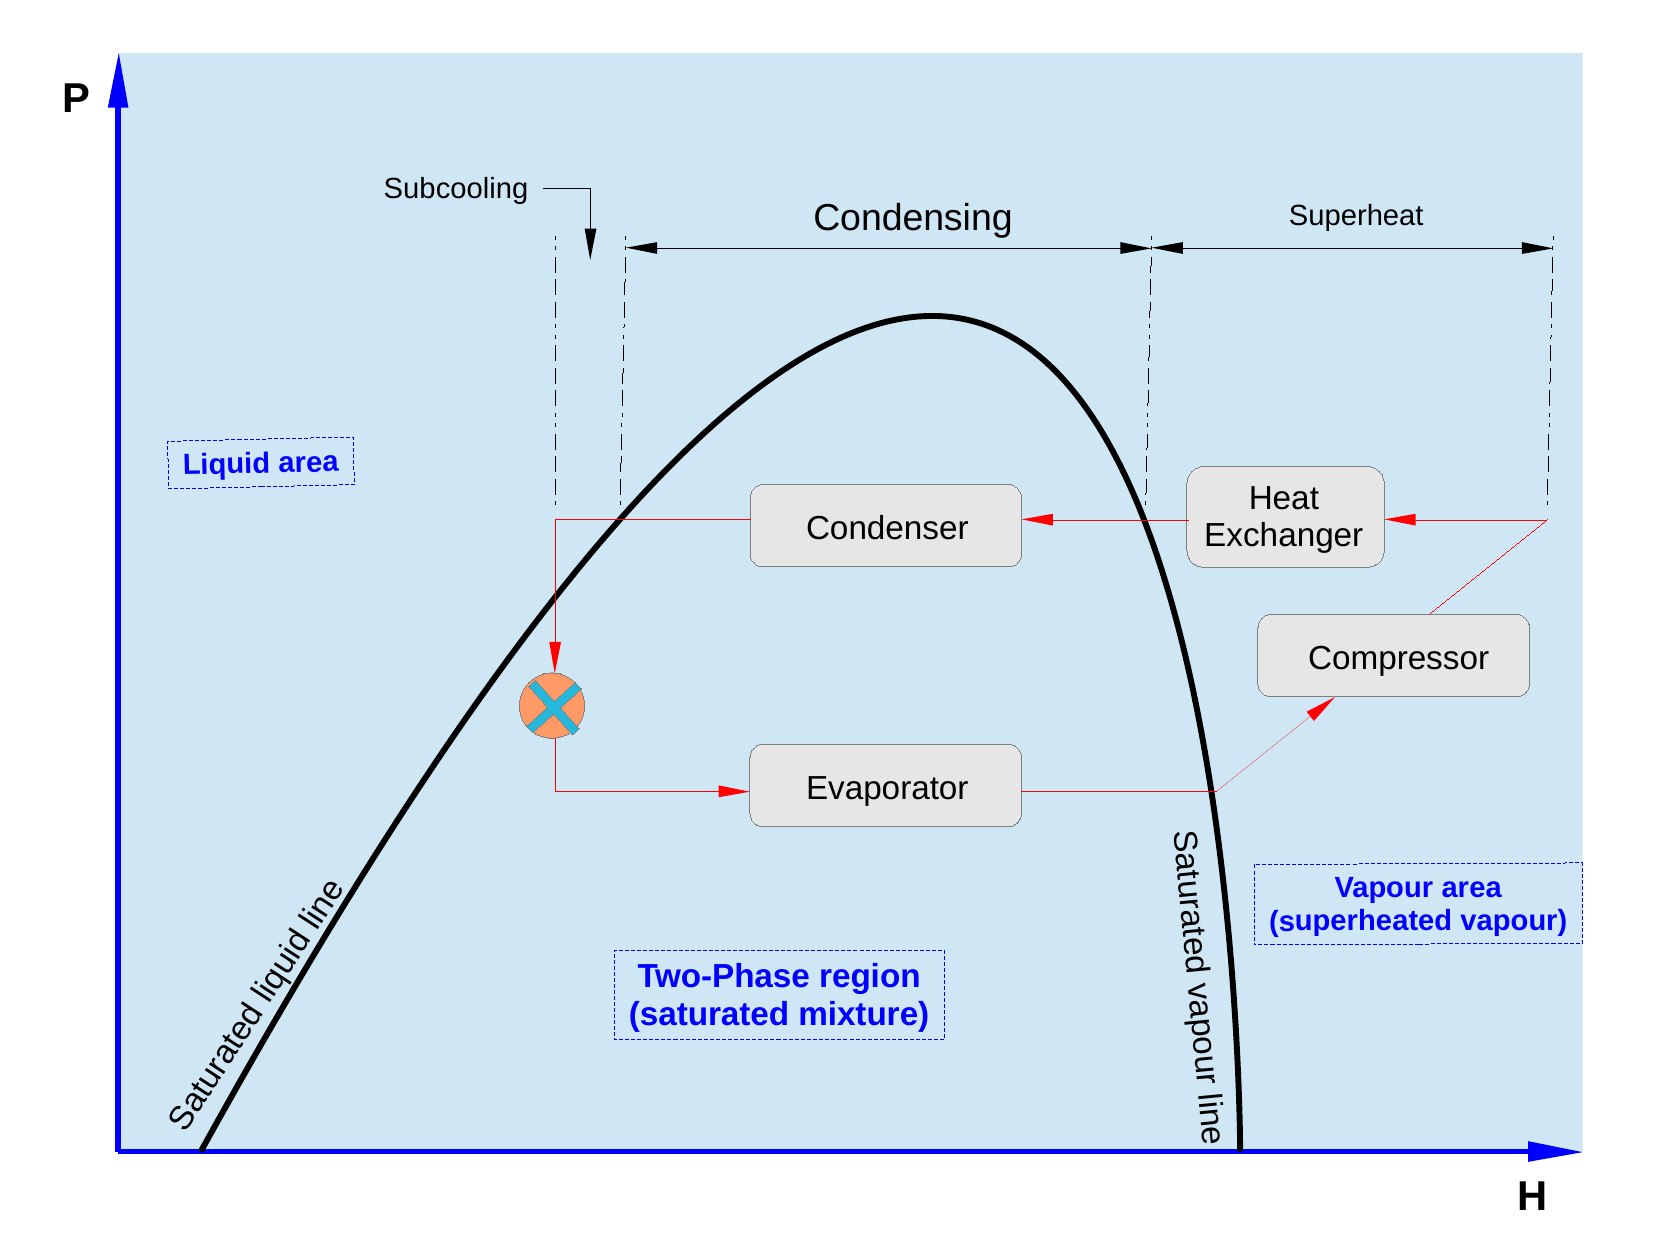

P
Subcooling
Condensing
Superheat
Liquid area
Heat
Exchanger
Condenser
Compressor
Evaporator
Vapour area
(superheated vapour)
Two-Phase region
(saturated mixture)
Saturated vapour line
Saturated liquid line
H